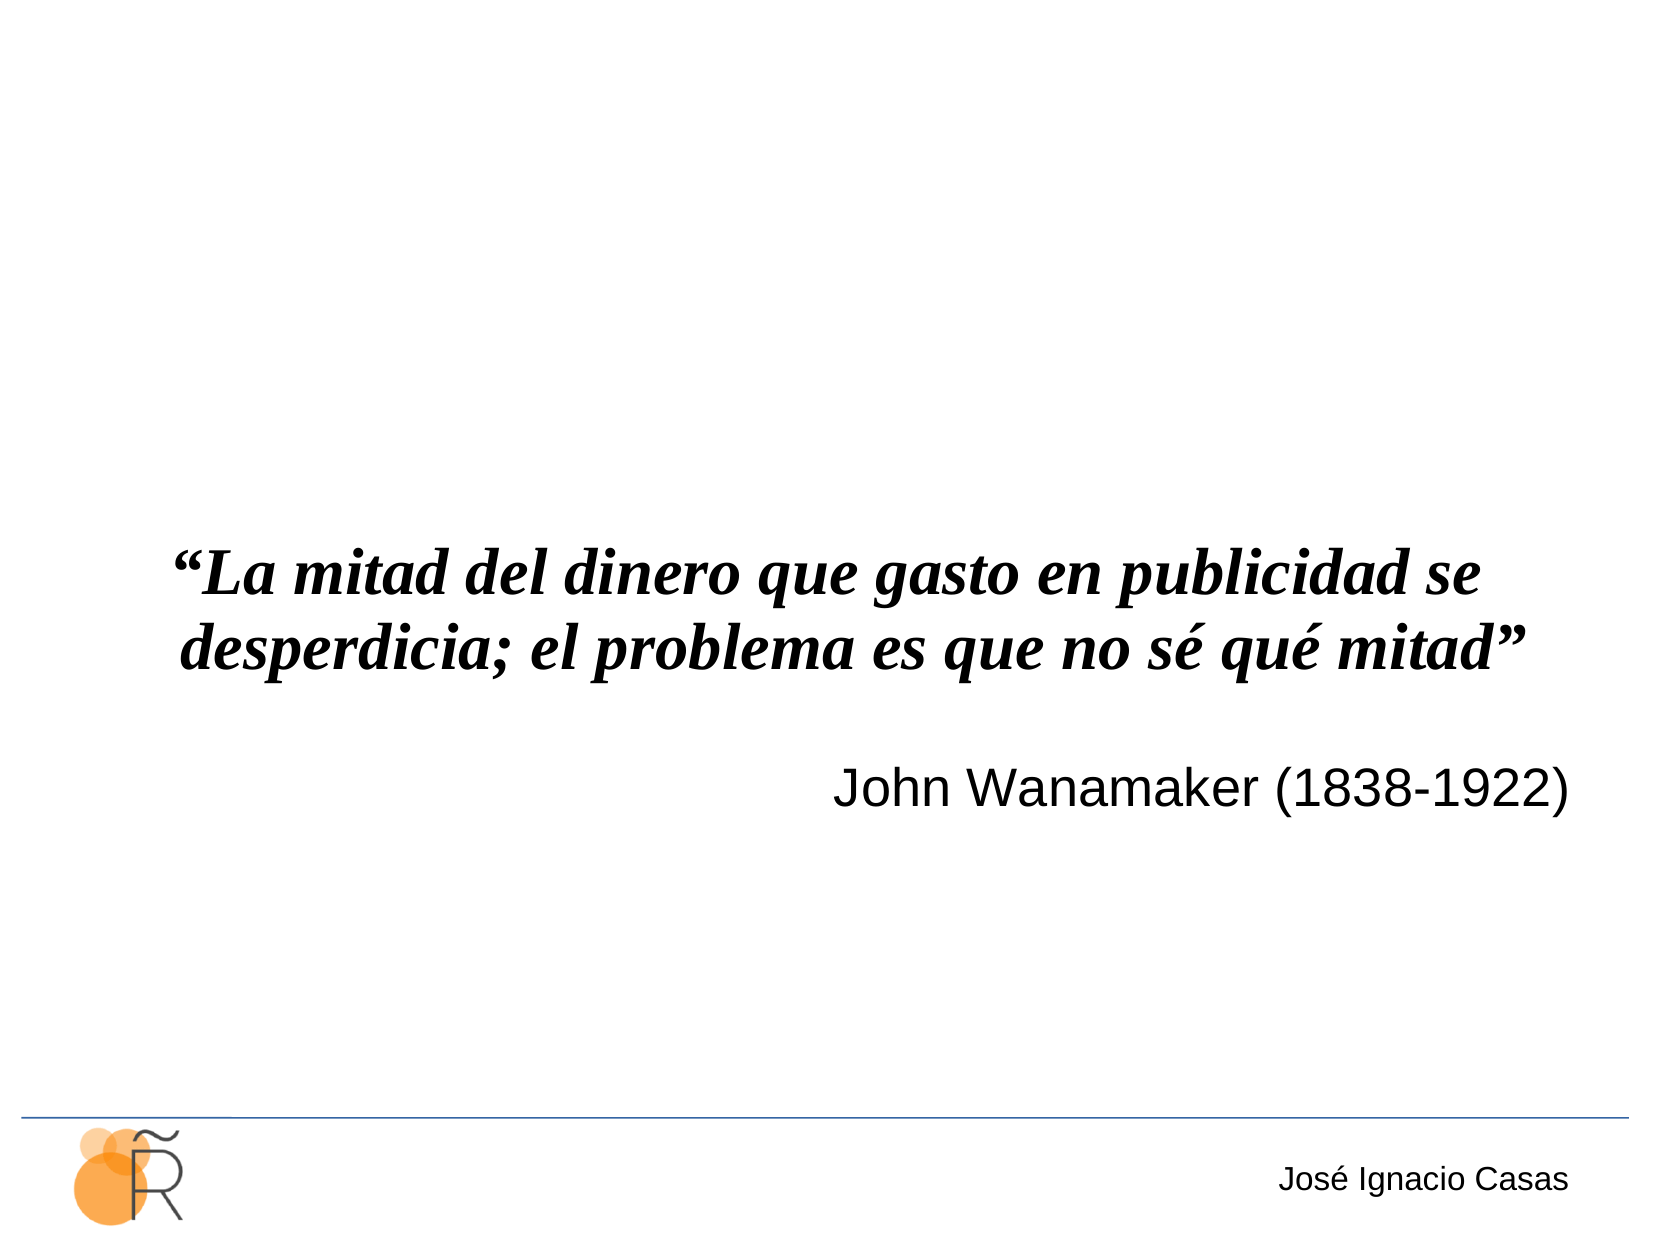

# “La mitad del dinero que gasto en publicidad se desperdicia; el problema es que no sé qué mitad”
John Wanamaker (1838-1922)